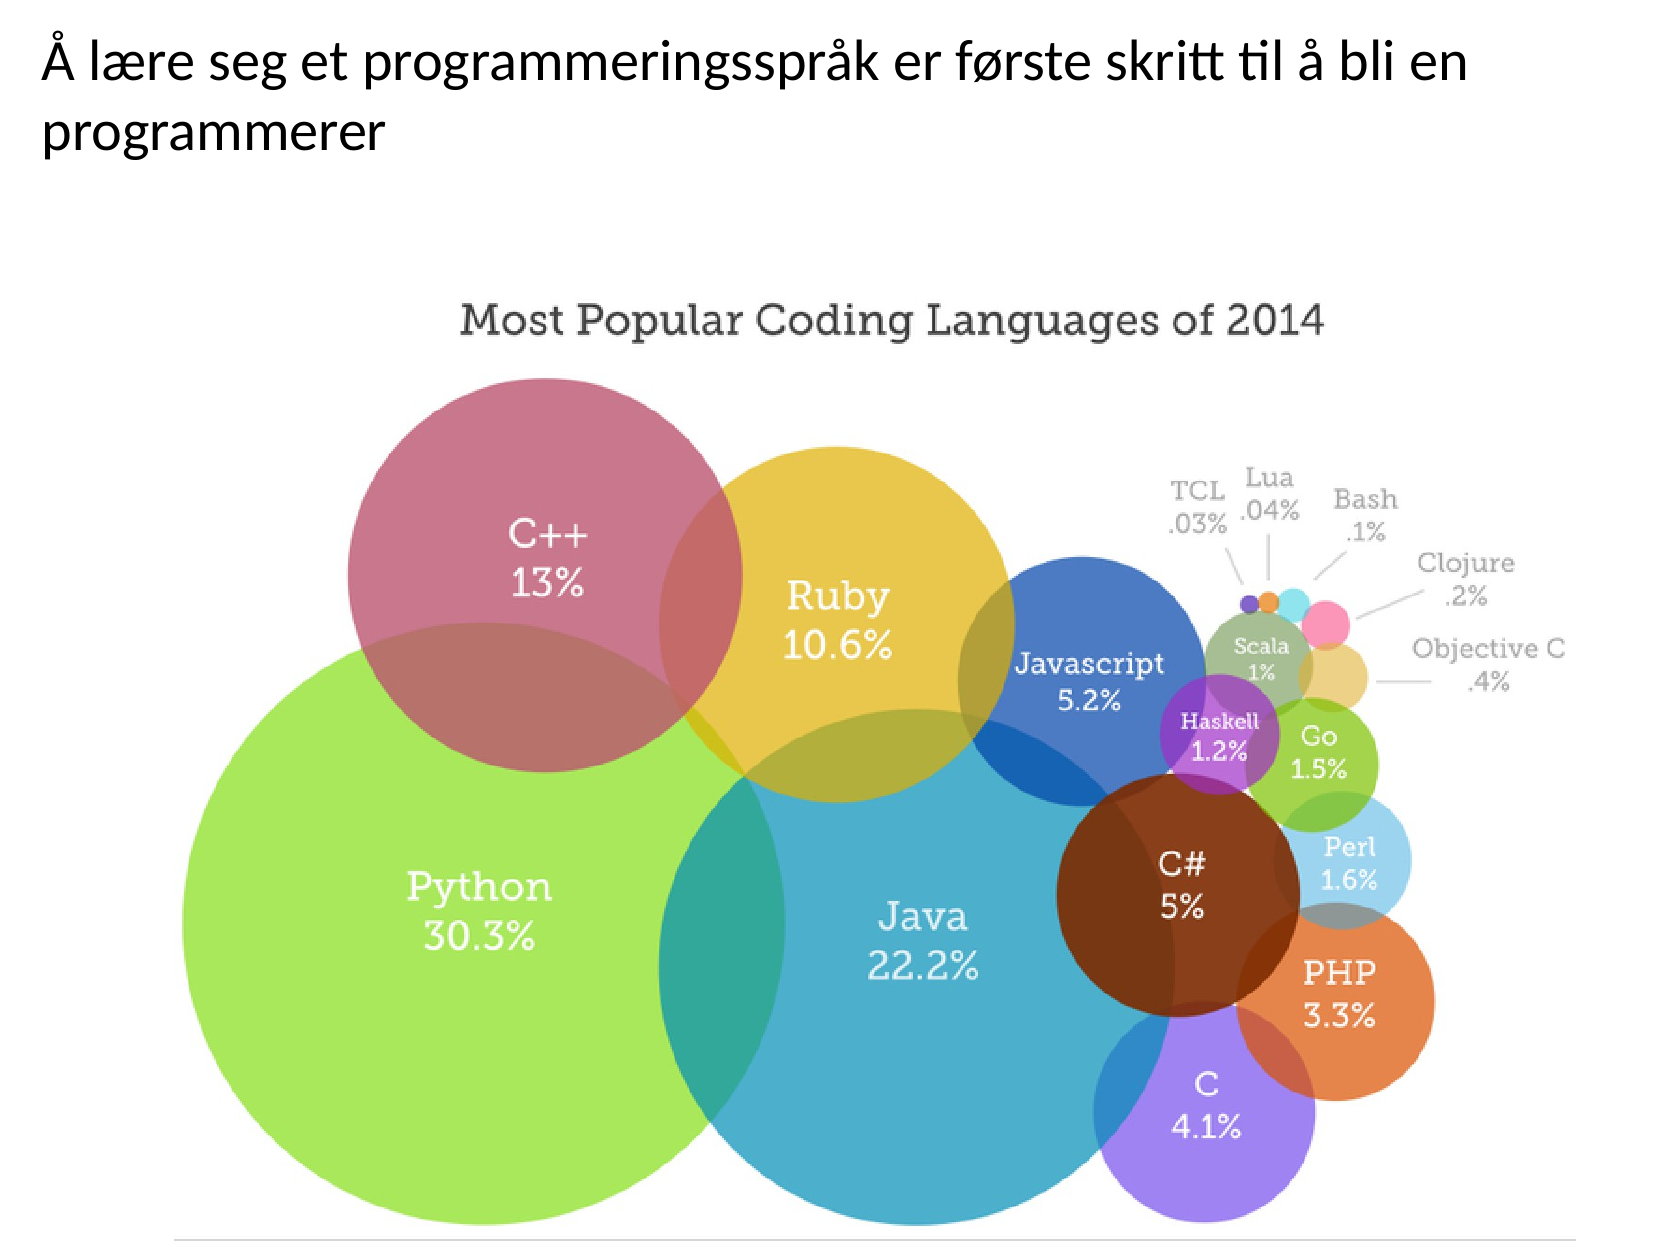

Å lære seg et programmeringsspråk er første skritt til å bli en programmerer